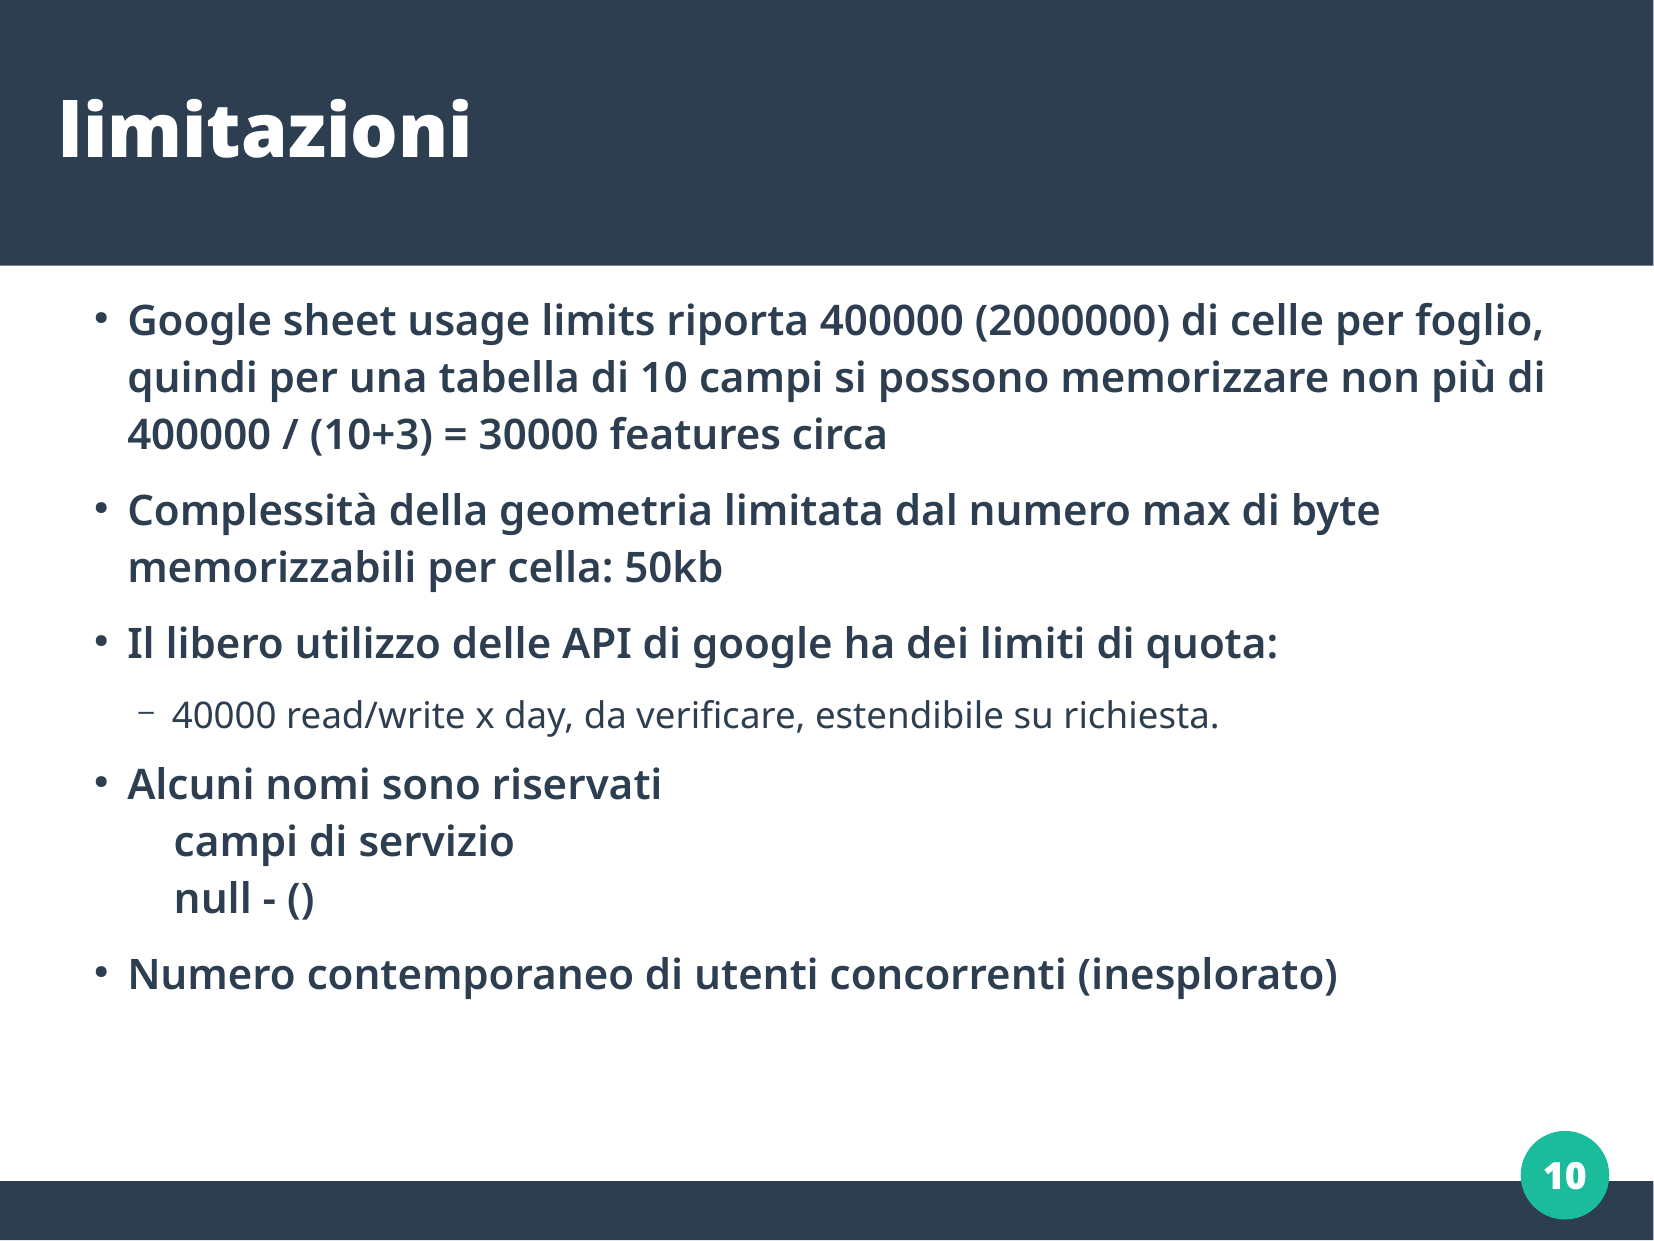

# limitazioni
Google sheet usage limits riporta 400000 (2000000) di celle per foglio, quindi per una tabella di 10 campi si possono memorizzare non più di 400000 / (10+3) = 30000 features circa
Complessità della geometria limitata dal numero max di byte memorizzabili per cella: 50kb
Il libero utilizzo delle API di google ha dei limiti di quota:
40000 read/write x day, da verificare, estendibile su richiesta.
Alcuni nomi sono riservati
	campi di servizio
	null - ()
Numero contemporaneo di utenti concorrenti (inesplorato)